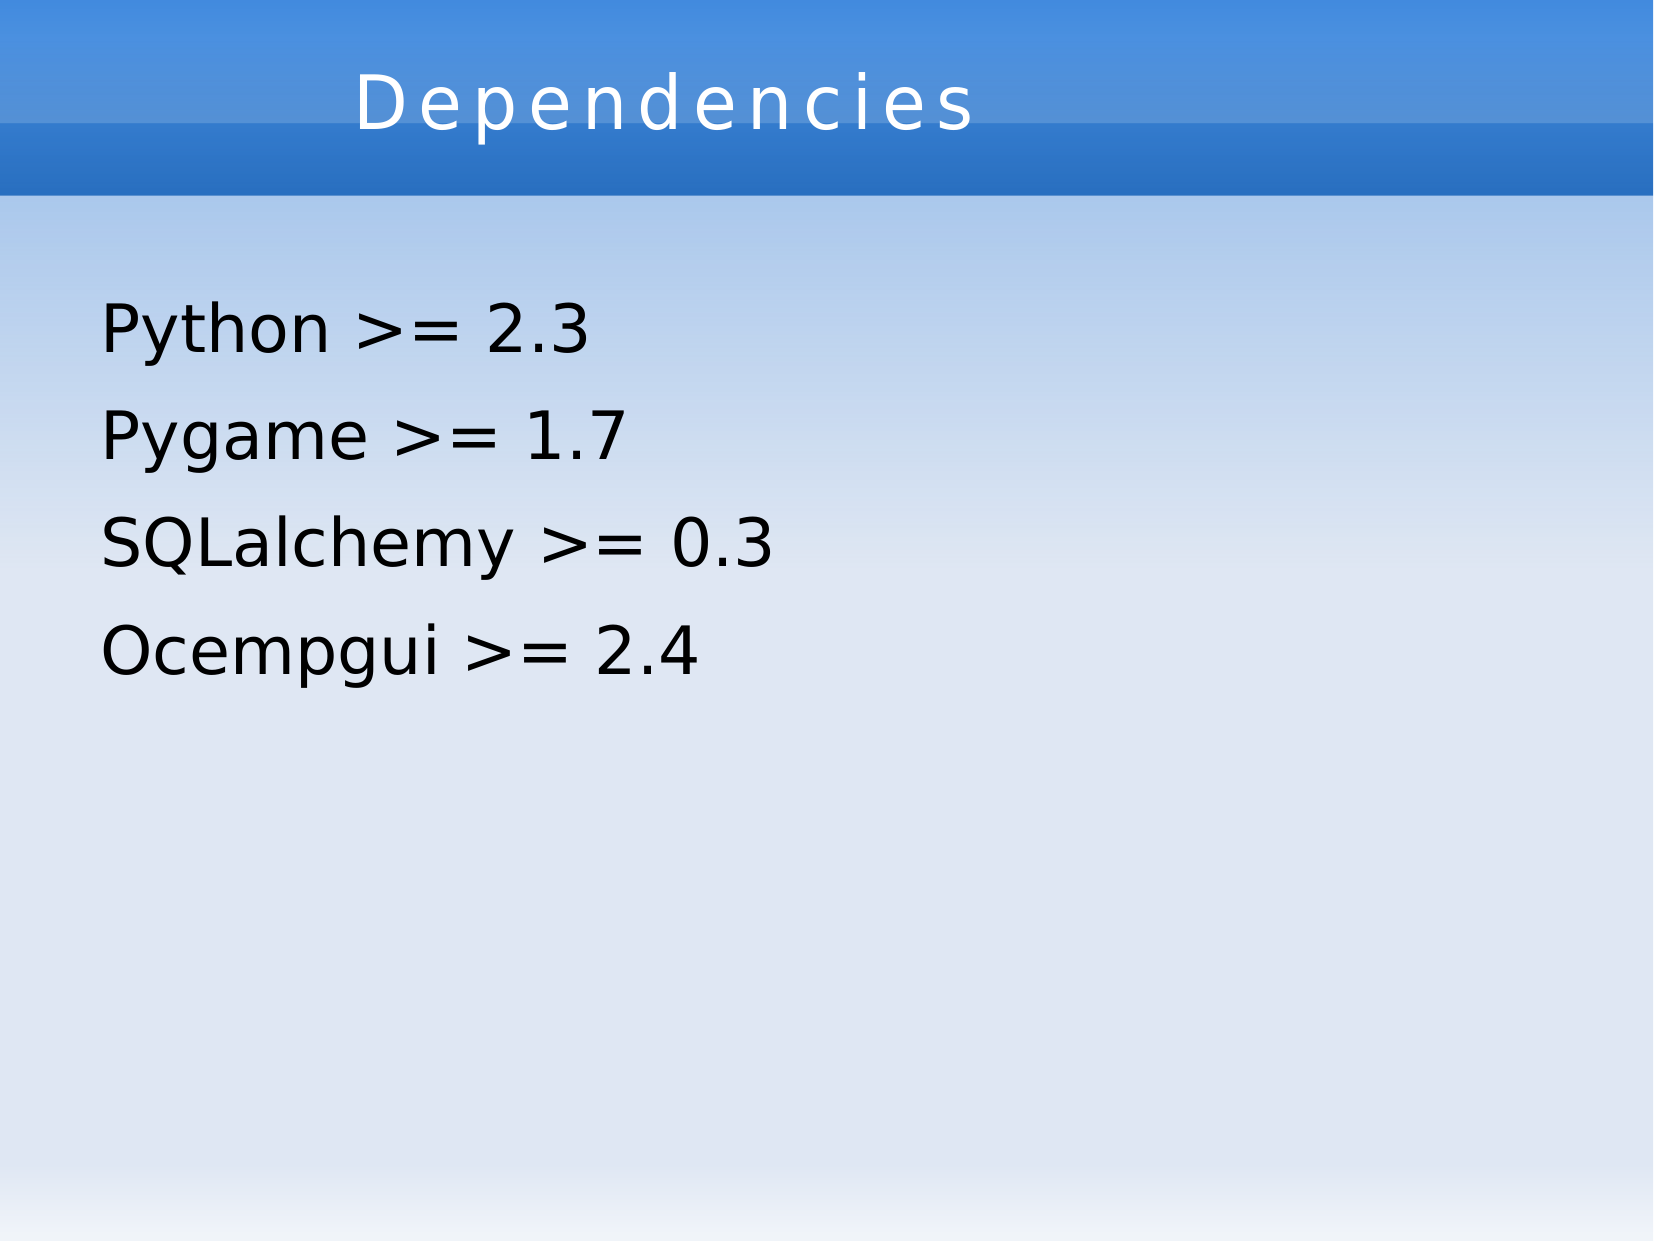

# Dependencies
Python >= 2.3
Pygame >= 1.7
SQLalchemy >= 0.3
Ocempgui >= 2.4